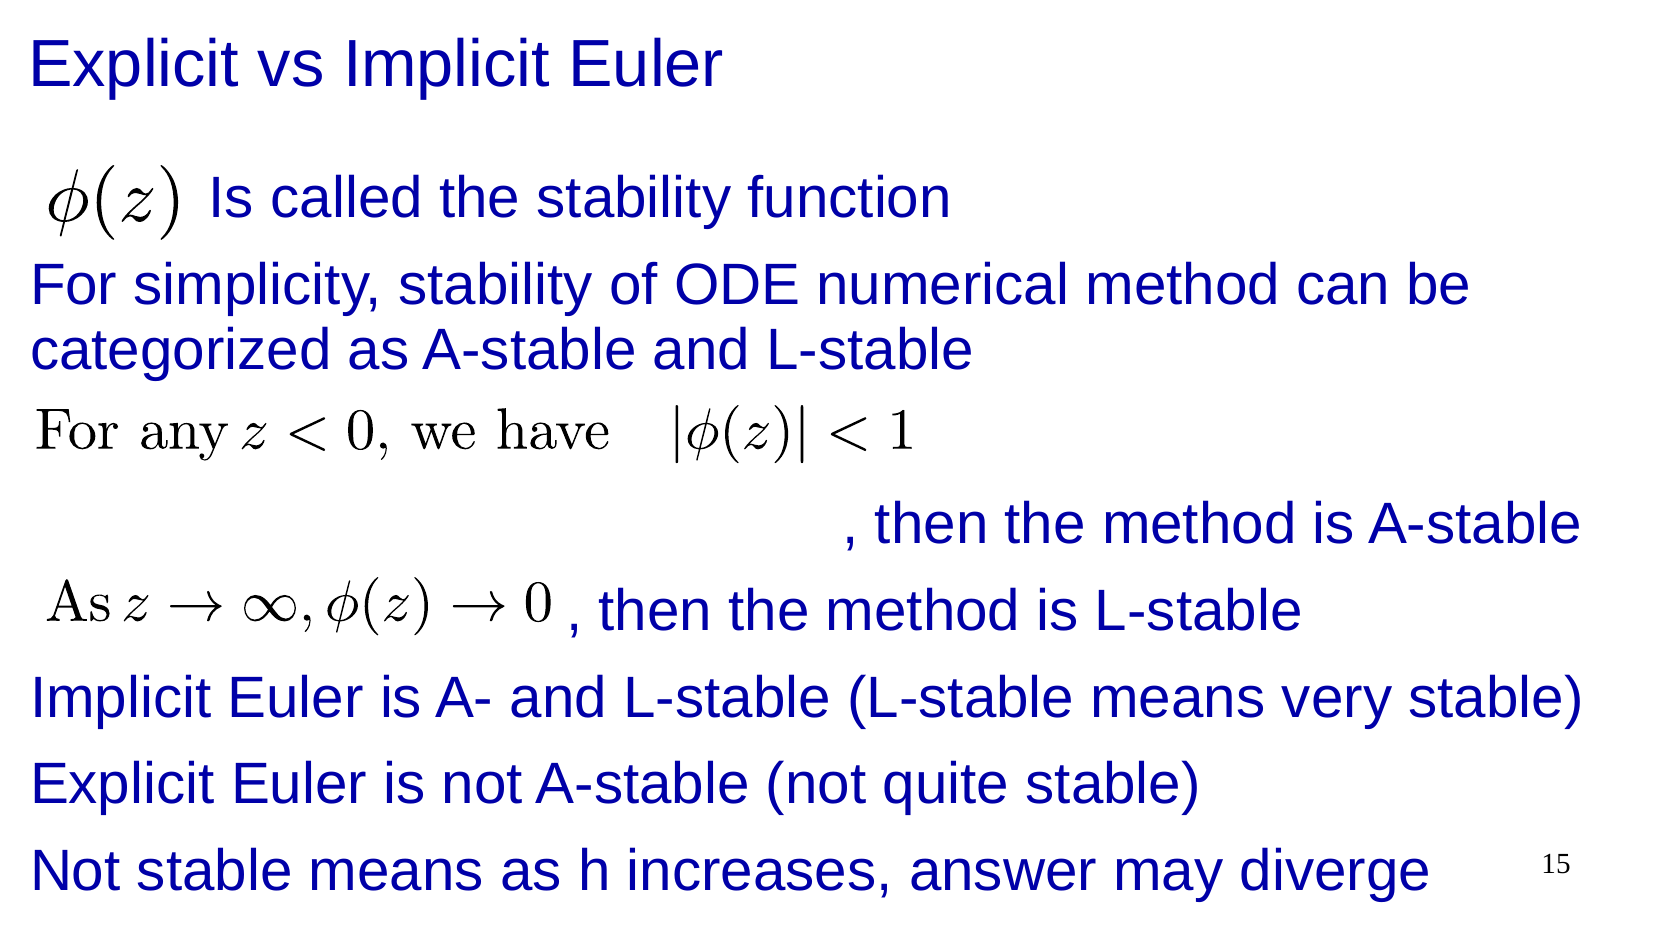

# Explicit vs Implicit Euler
 Is called the stability function
For simplicity, stability of ODE numerical method can be categorized as A-stable and L-stable
 , then the method is A-stable
 , then the method is L-stable
Implicit Euler is A- and L-stable (L-stable means very stable)
Explicit Euler is not A-stable (not quite stable)
Not stable means as h increases, answer may diverge
15